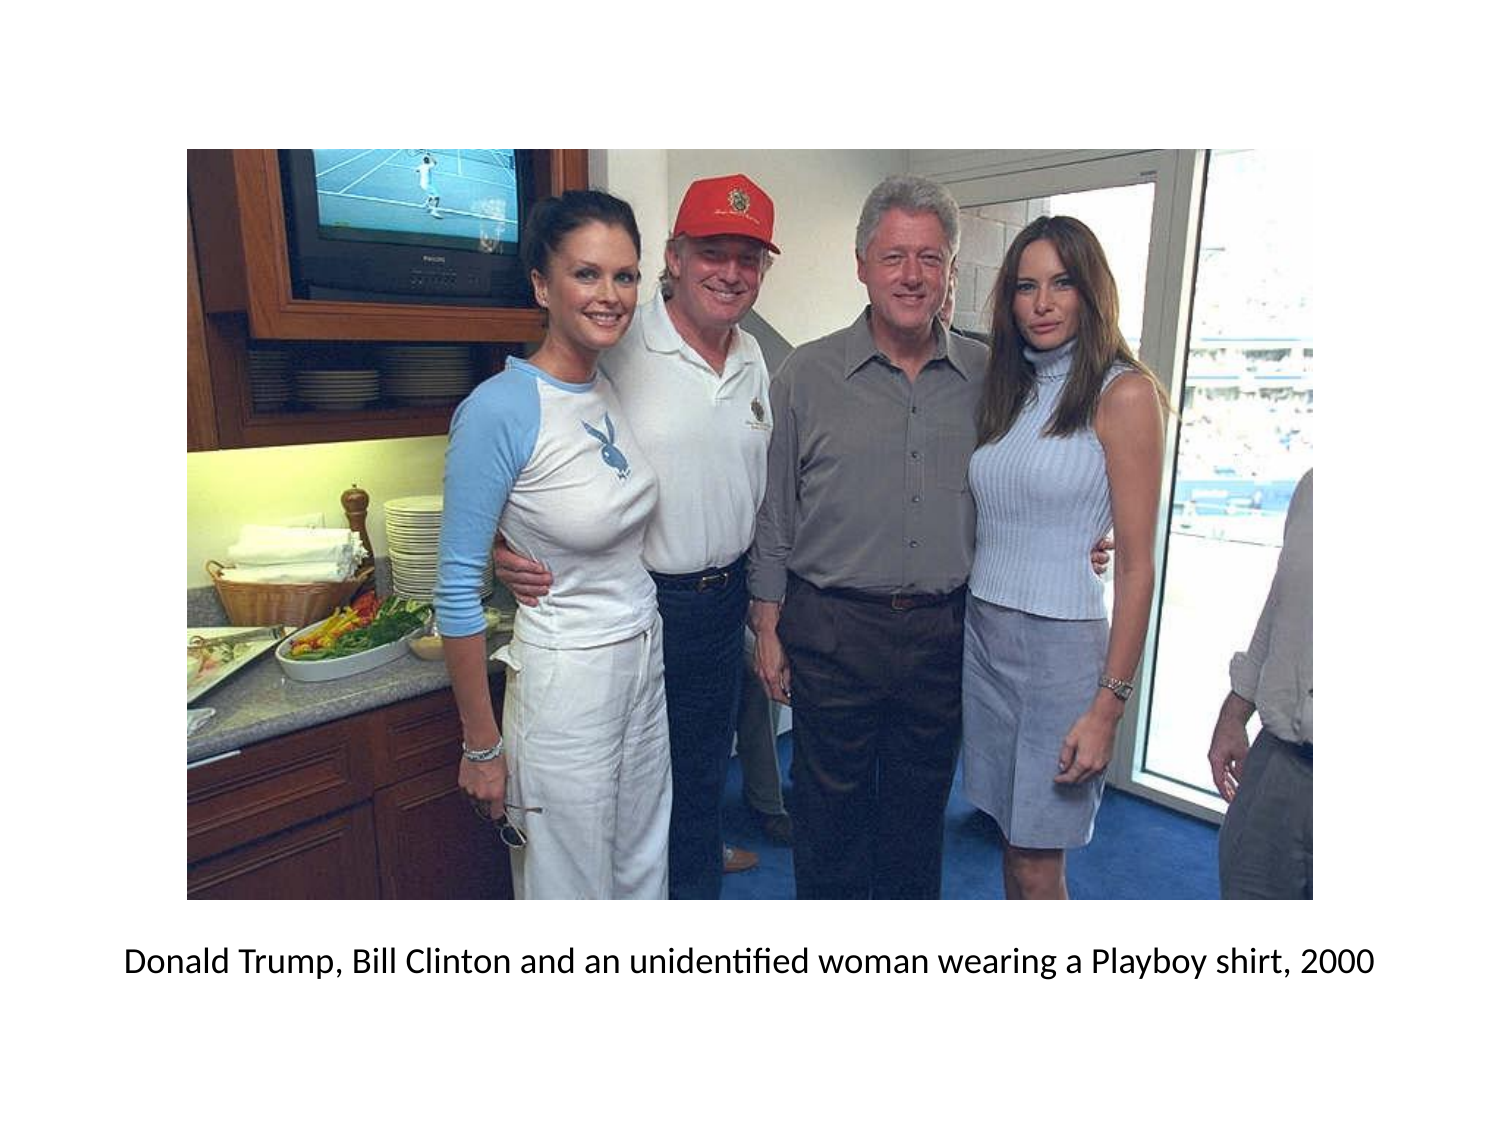

Donald Trump, Bill Clinton and an unidentified woman wearing a Playboy shirt, 2000